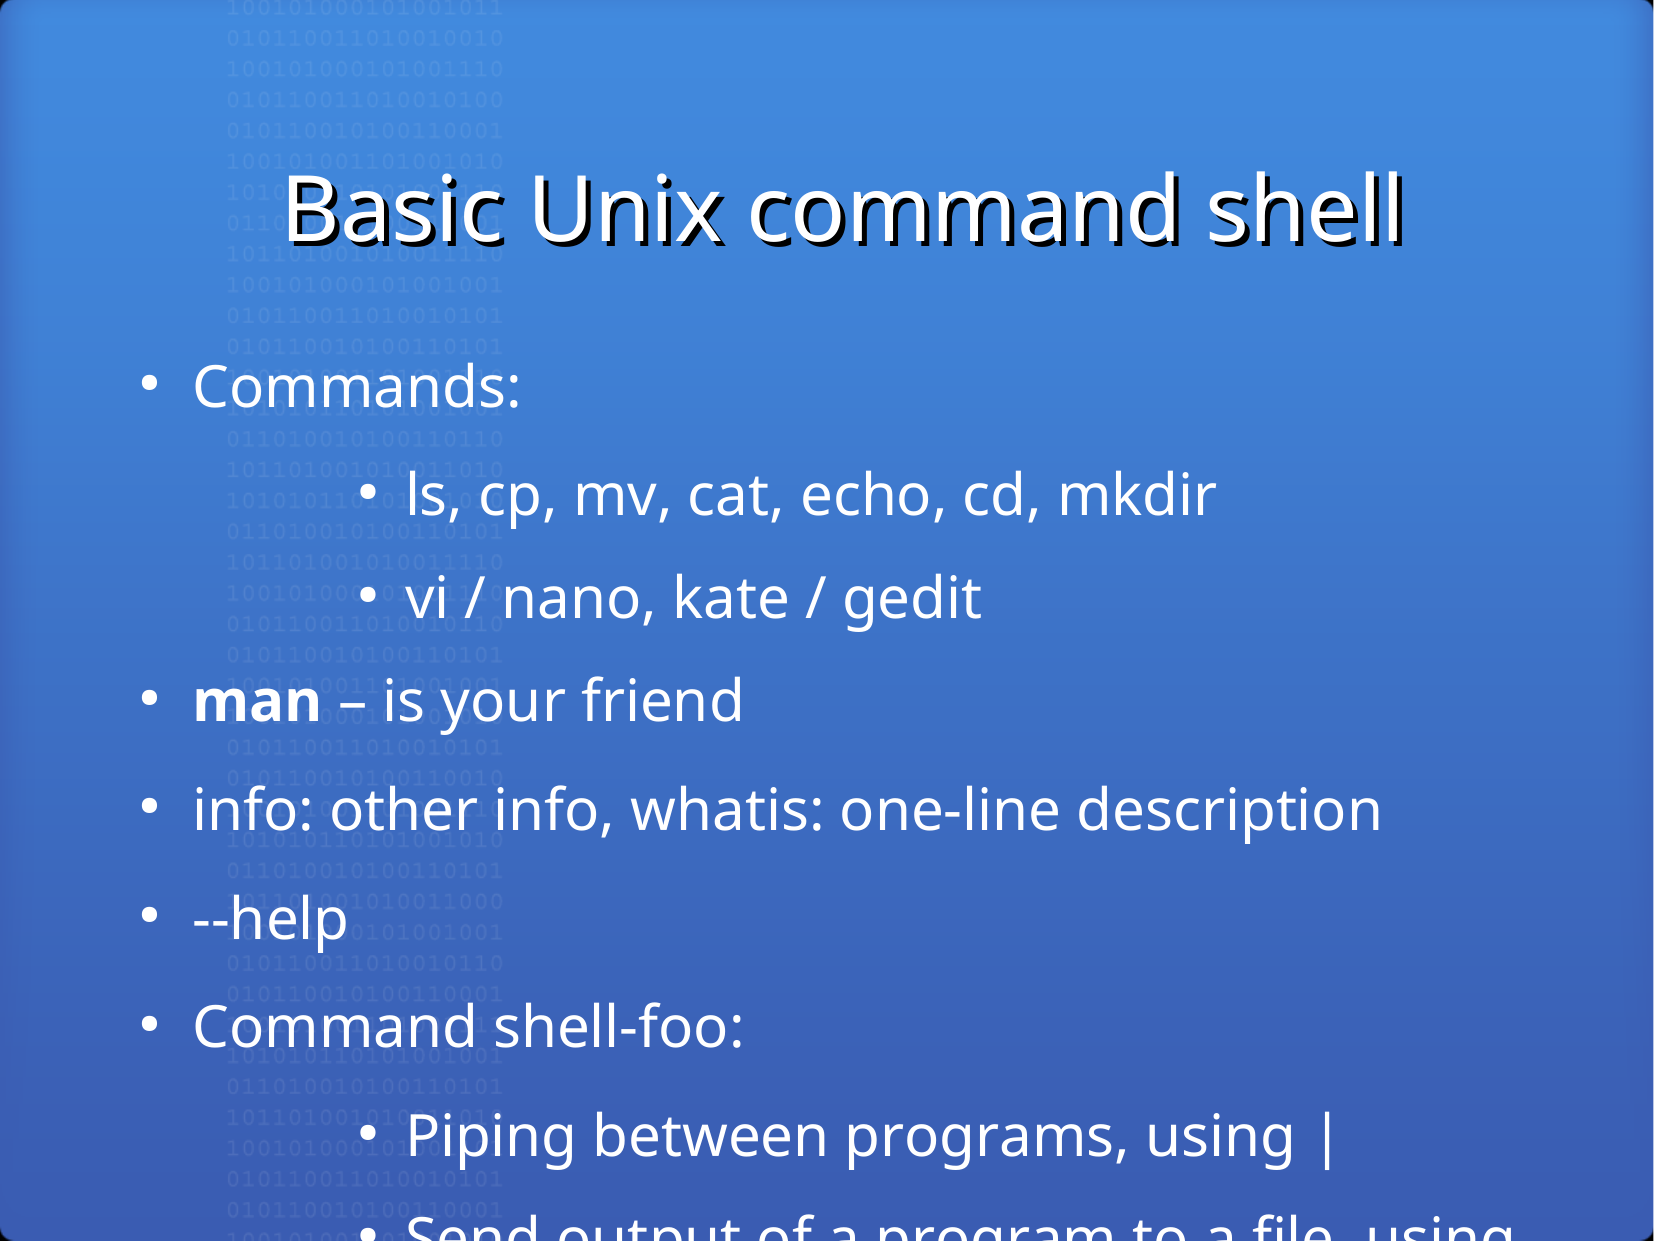

# Basic Unix command shell
Commands:
ls, cp, mv, cat, echo, cd, mkdir
vi / nano, kate / gedit
man – is your friend
info: other info, whatis: one-line description
--help
Command shell-foo:
Piping between programs, using |
Send output of a program to a file, using >